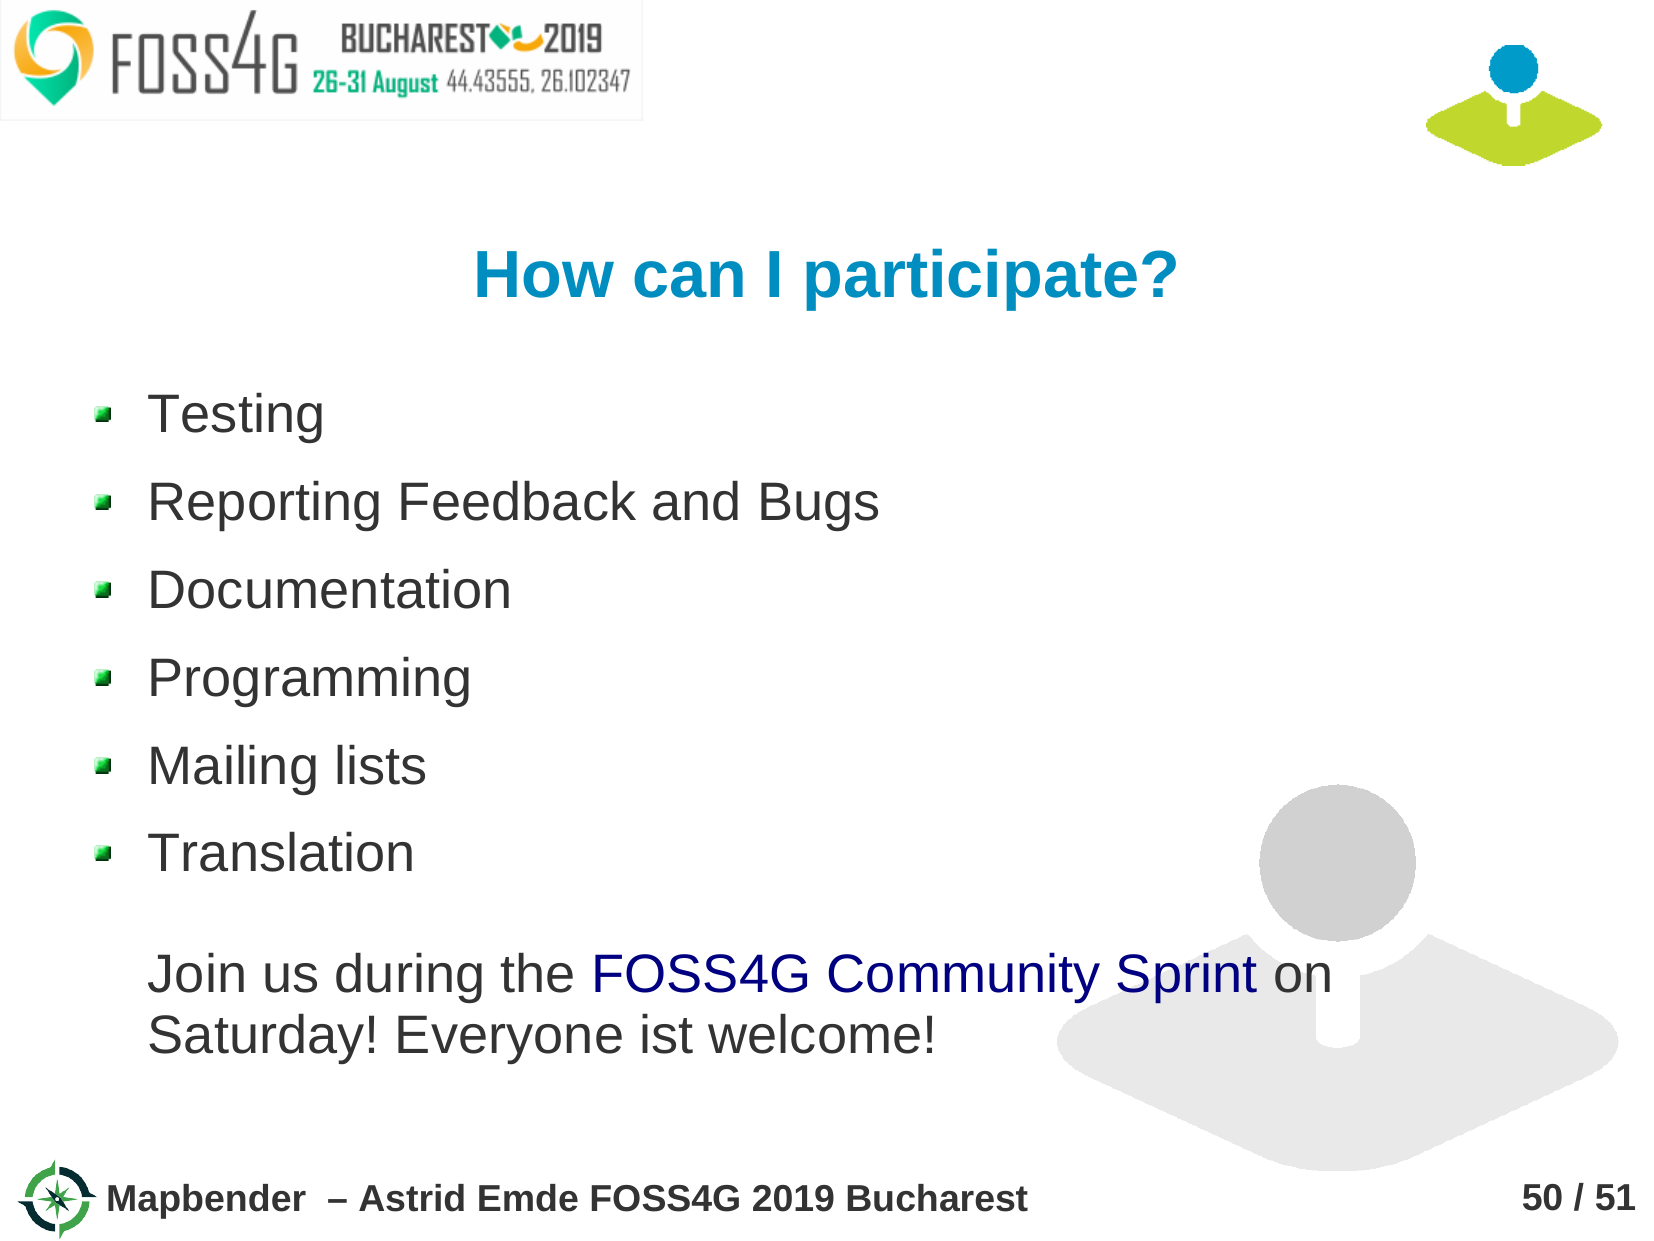

# How can I participate?
Testing
Reporting Feedback and Bugs
Documentation
Programming
Mailing lists
Translation
Join us during the FOSS4G Community Sprint on Saturday! Everyone ist welcome!